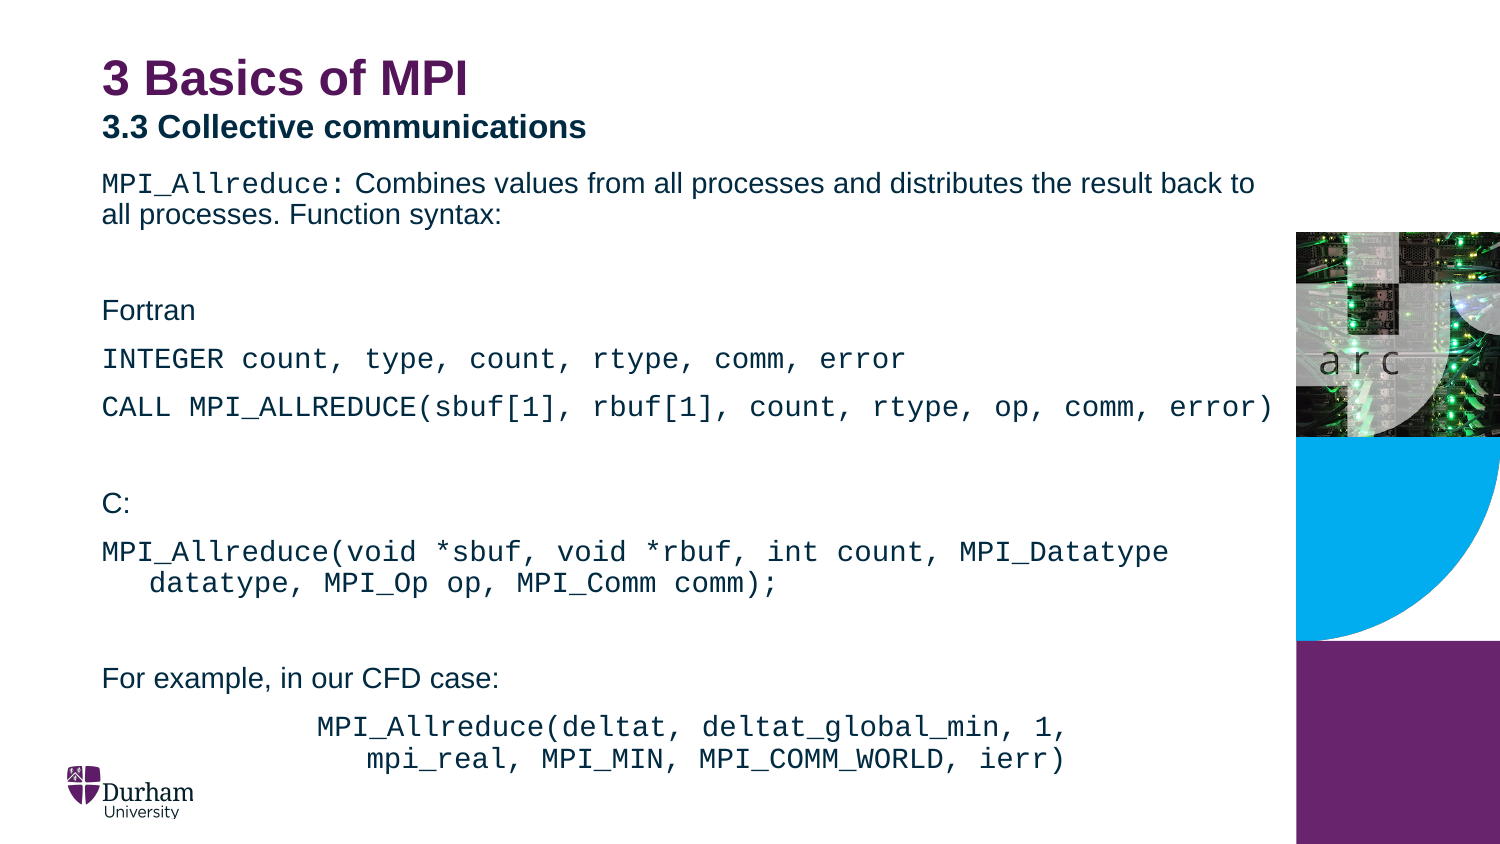

# 3 Basics of MPI 3.3 Collective communications
MPI_Allreduce: Combines values from all processes and distributes the result back to all processes. Function syntax:
Fortran
INTEGER count, type, count, rtype, comm, error
CALL MPI_ALLREDUCE(sbuf[1], rbuf[1], count, rtype, op, comm, error)
C:
MPI_Allreduce(void *sbuf, void *rbuf, int count, MPI_Datatype datatype, MPI_Op op, MPI_Comm comm);
For example, in our CFD case:
MPI_Allreduce(deltat, deltat_global_min, 1,
mpi_real, MPI_MIN, MPI_COMM_WORLD, ierr)